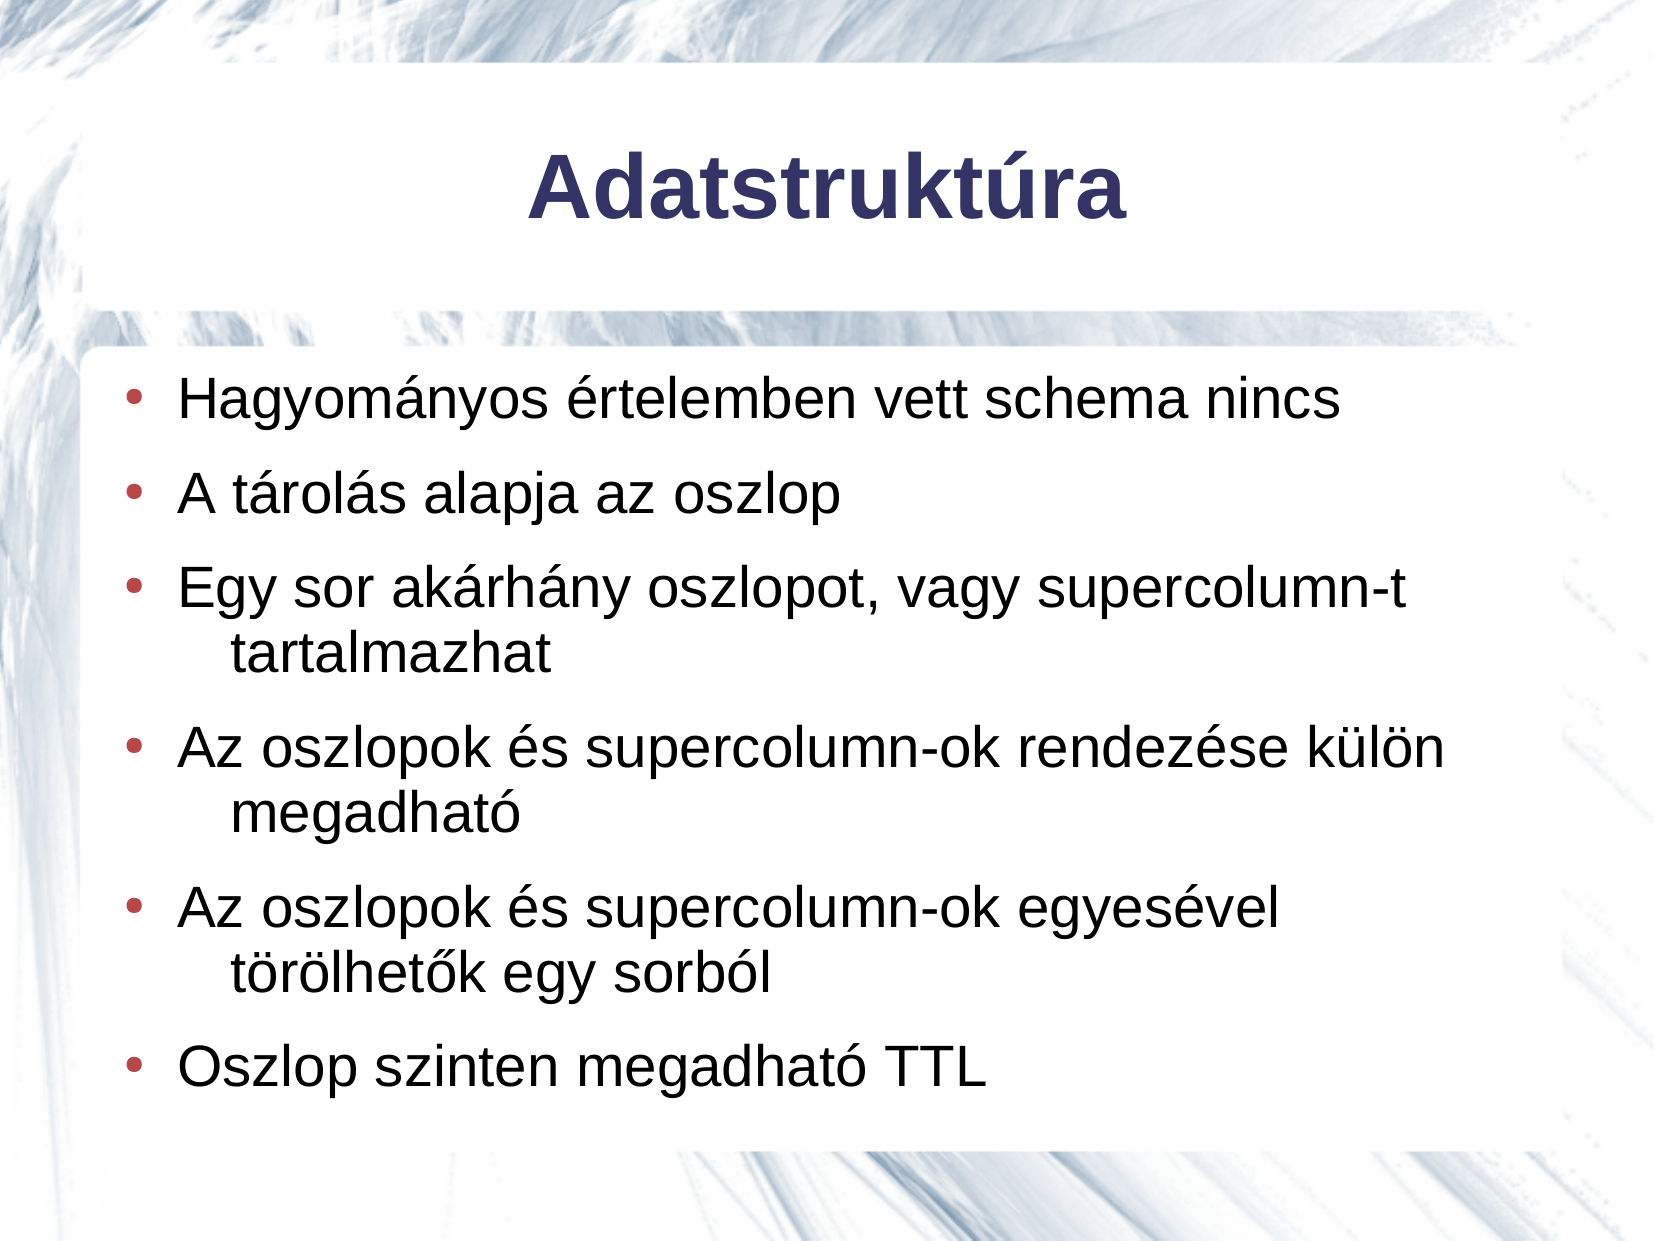

# Adatstruktúra
Hagyományos értelemben vett schema nincs
A tárolás alapja az oszlop
Egy sor akárhány oszlopot, vagy supercolumn-t tartalmazhat
Az oszlopok és supercolumn-ok rendezése külön megadható
Az oszlopok és supercolumn-ok egyesével törölhetők egy sorból
Oszlop szinten megadható TTL